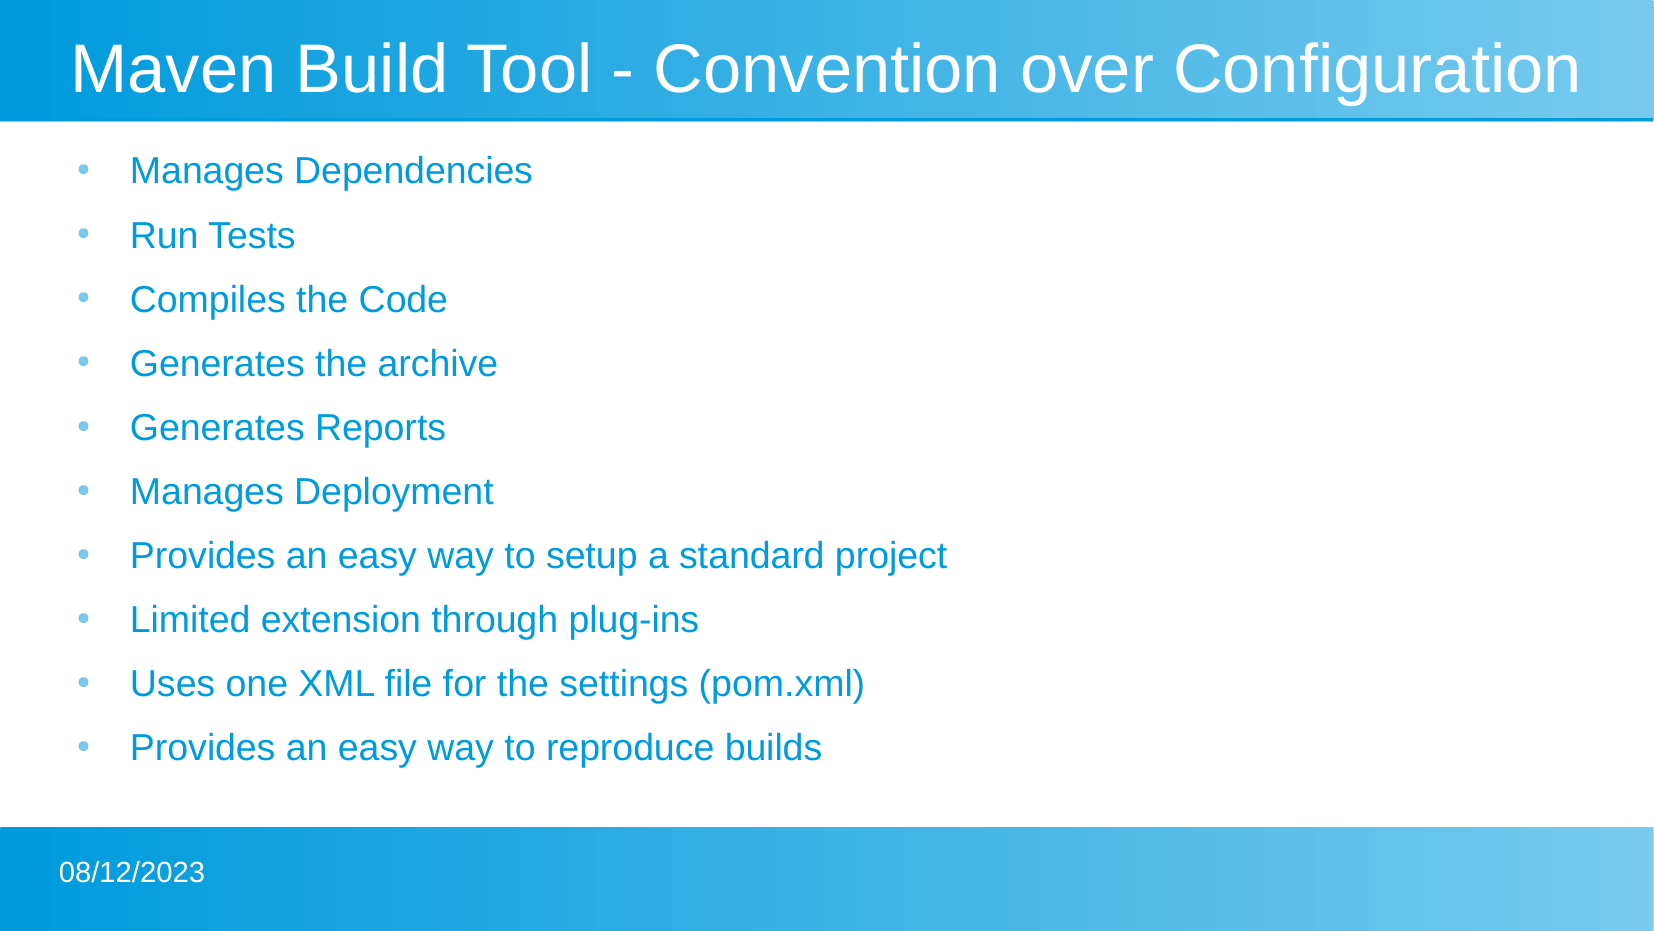

# Maven Build Tool - Convention over Configuration
Manages Dependencies
Run Tests
Compiles the Code
Generates the archive
Generates Reports
Manages Deployment
Provides an easy way to setup a standard project
Limited extension through plug-ins
Uses one XML file for the settings (pom.xml)
Provides an easy way to reproduce builds
08/12/2023